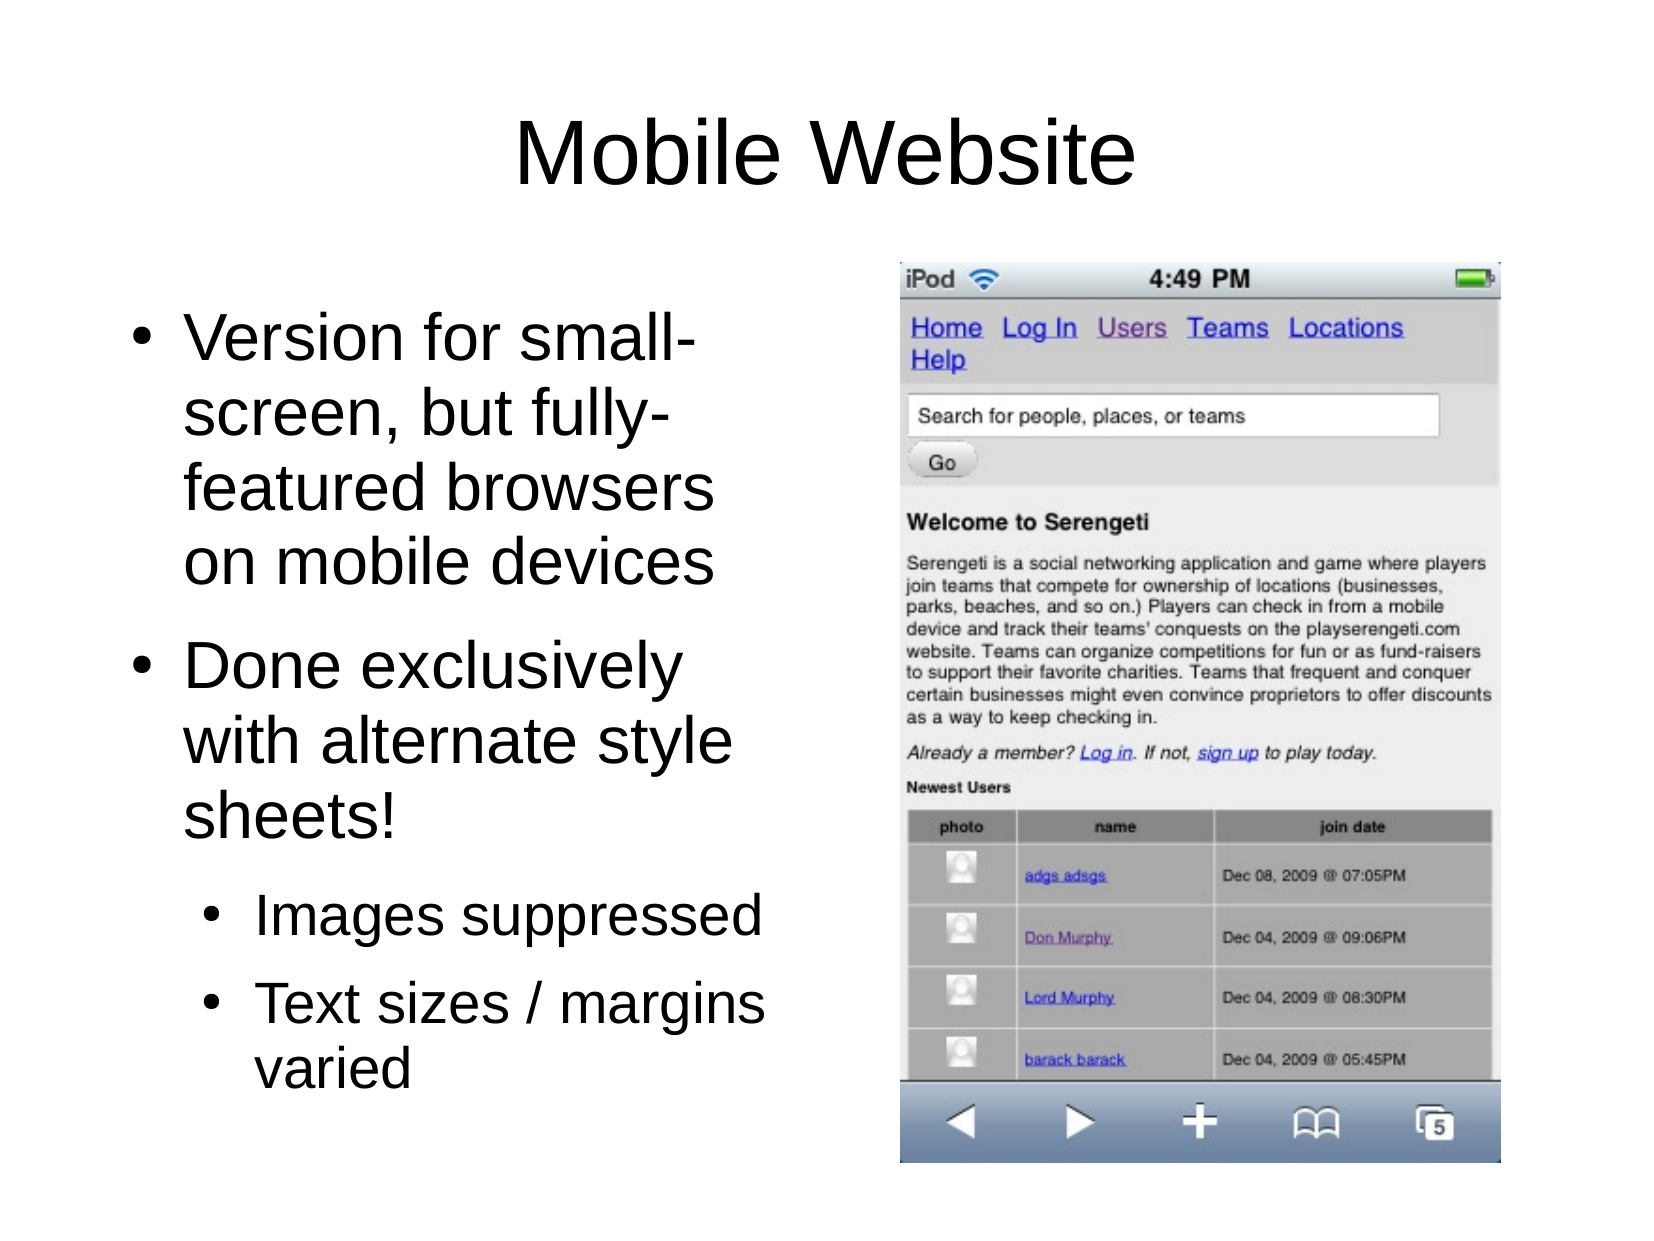

# Mobile Website
Version for small-screen, but fully-featured browsers on mobile devices
Done exclusively with alternate style sheets!
Images suppressed
Text sizes / margins varied